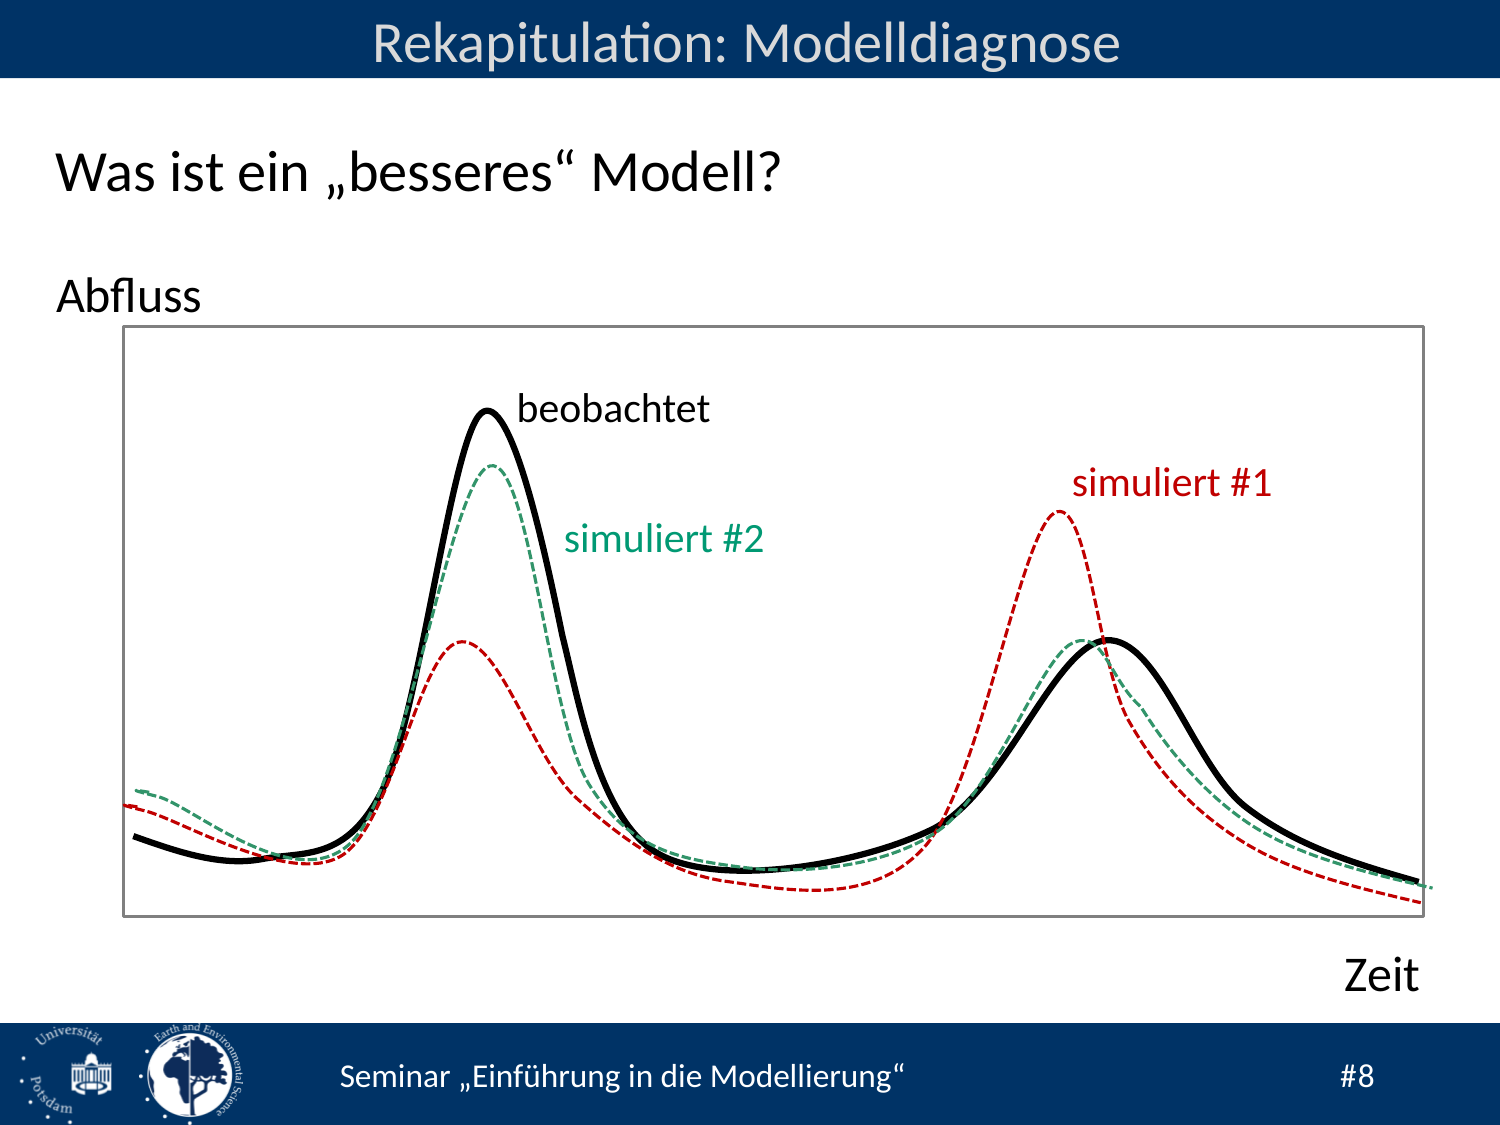

Rekapitulation: Modelldiagnose
Was ist ein „besseres“ Modell?
Abfluss
beobachtet
simuliert #1
simuliert #2
Zeit